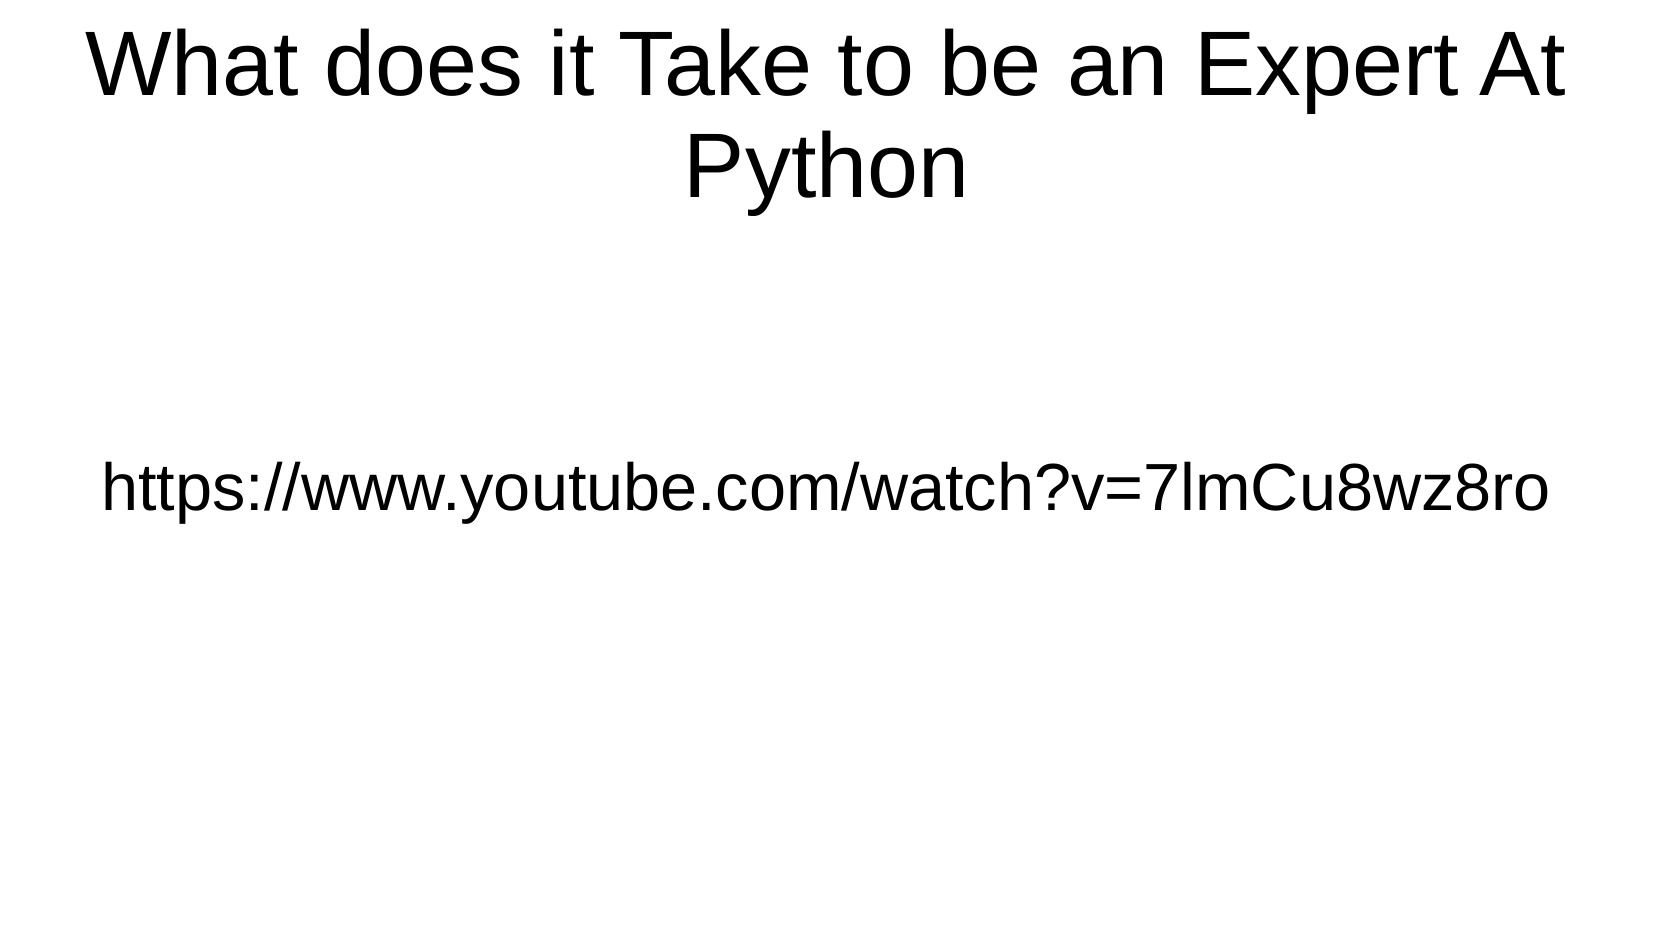

# What does it Take to be an Expert At Python
https://www.youtube.com/watch?v=7lmCu8wz8ro